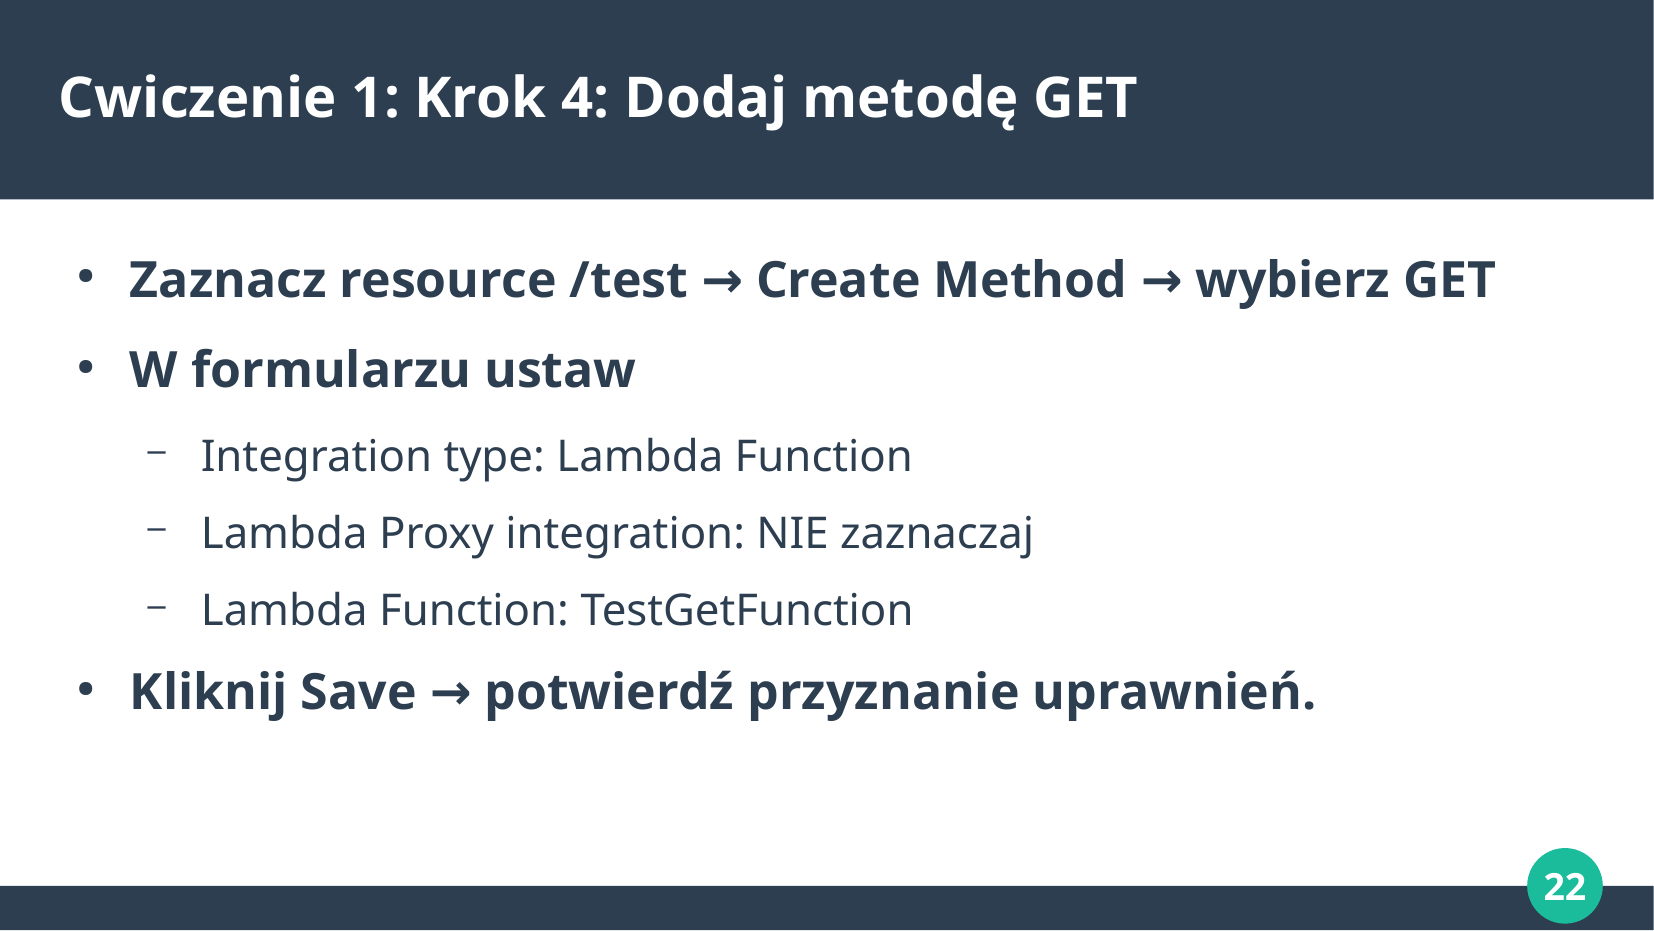

# Cwiczenie 1: Krok 4: Dodaj metodę GET
Zaznacz resource /test → Create Method → wybierz GET
W formularzu ustaw
Integration type: Lambda Function
Lambda Proxy integration: NIE zaznaczaj
Lambda Function: TestGetFunction
Kliknij Save → potwierdź przyznanie uprawnień.